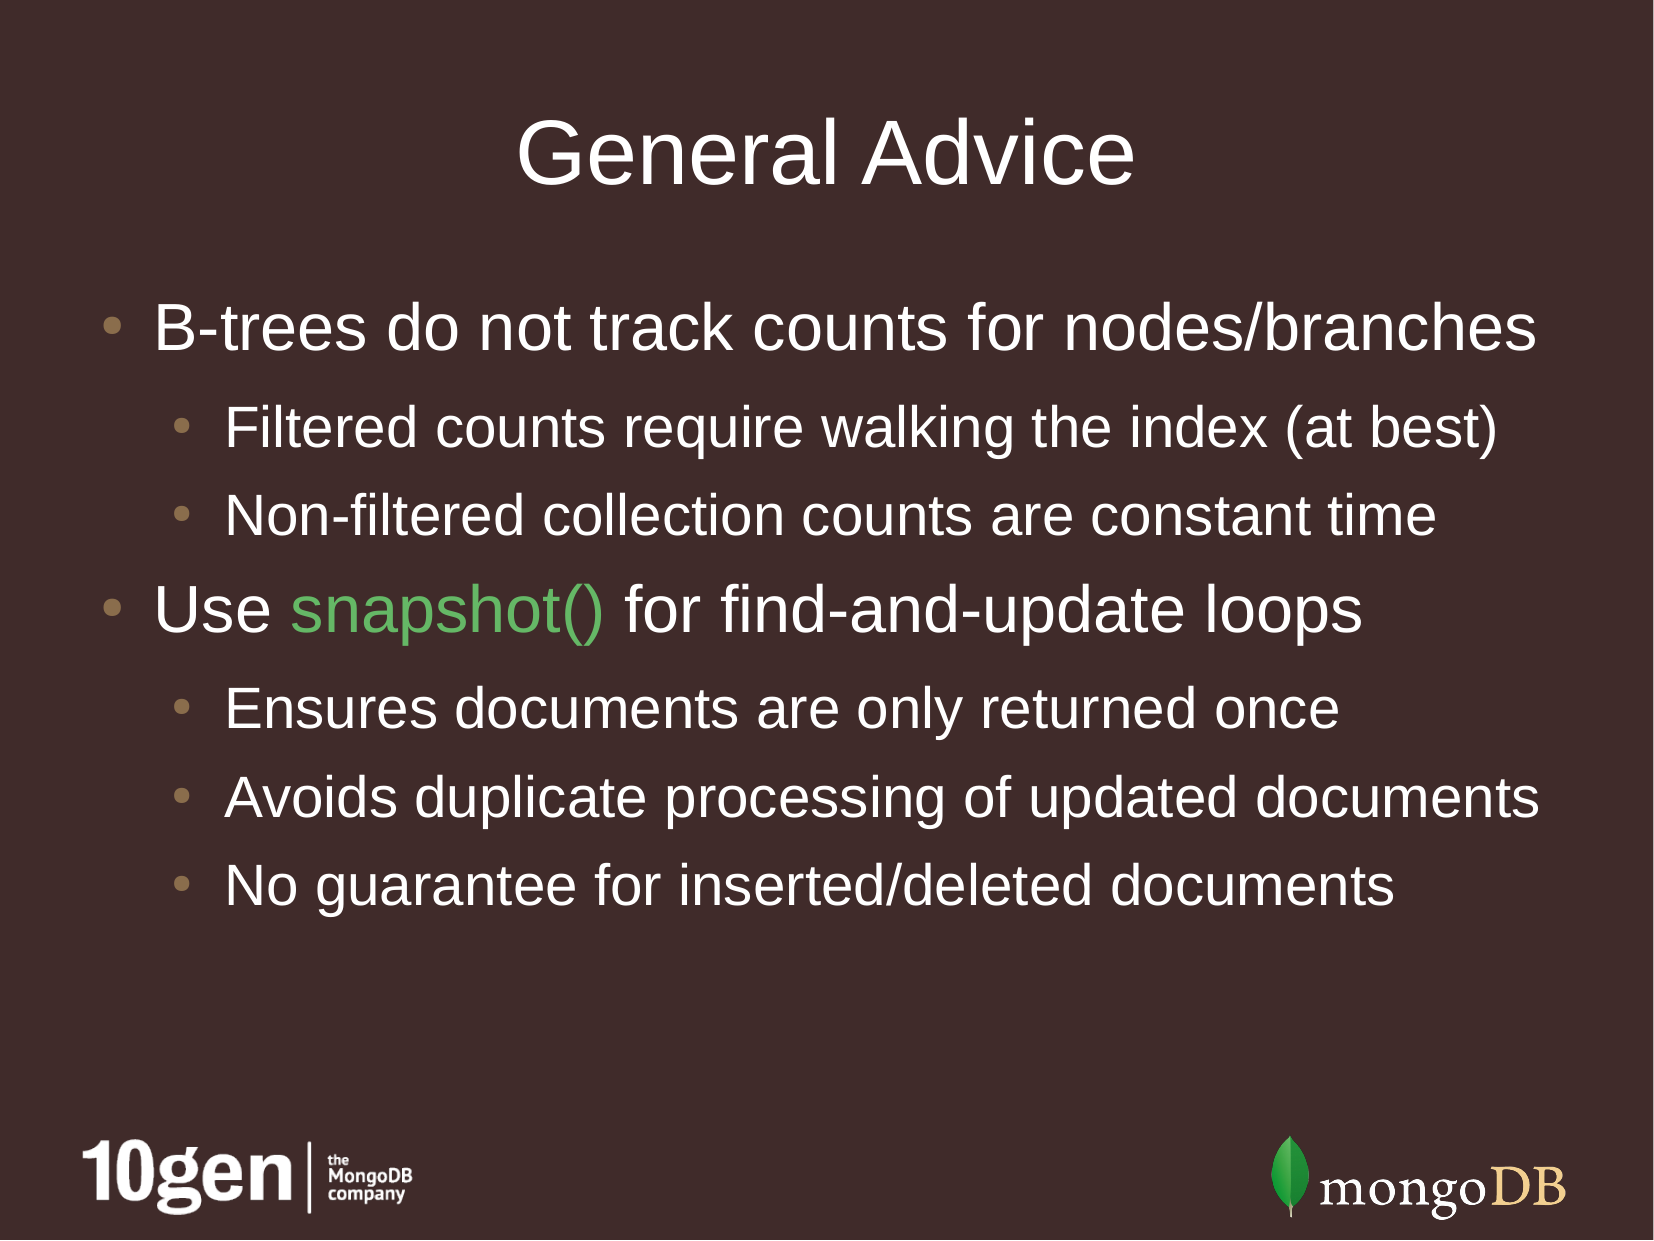

# General Advice
B-trees do not track counts for nodes/branches
Filtered counts require walking the index (at best)
Non-filtered collection counts are constant time
Use snapshot() for find-and-update loops
Ensures documents are only returned once
Avoids duplicate processing of updated documents
No guarantee for inserted/deleted documents